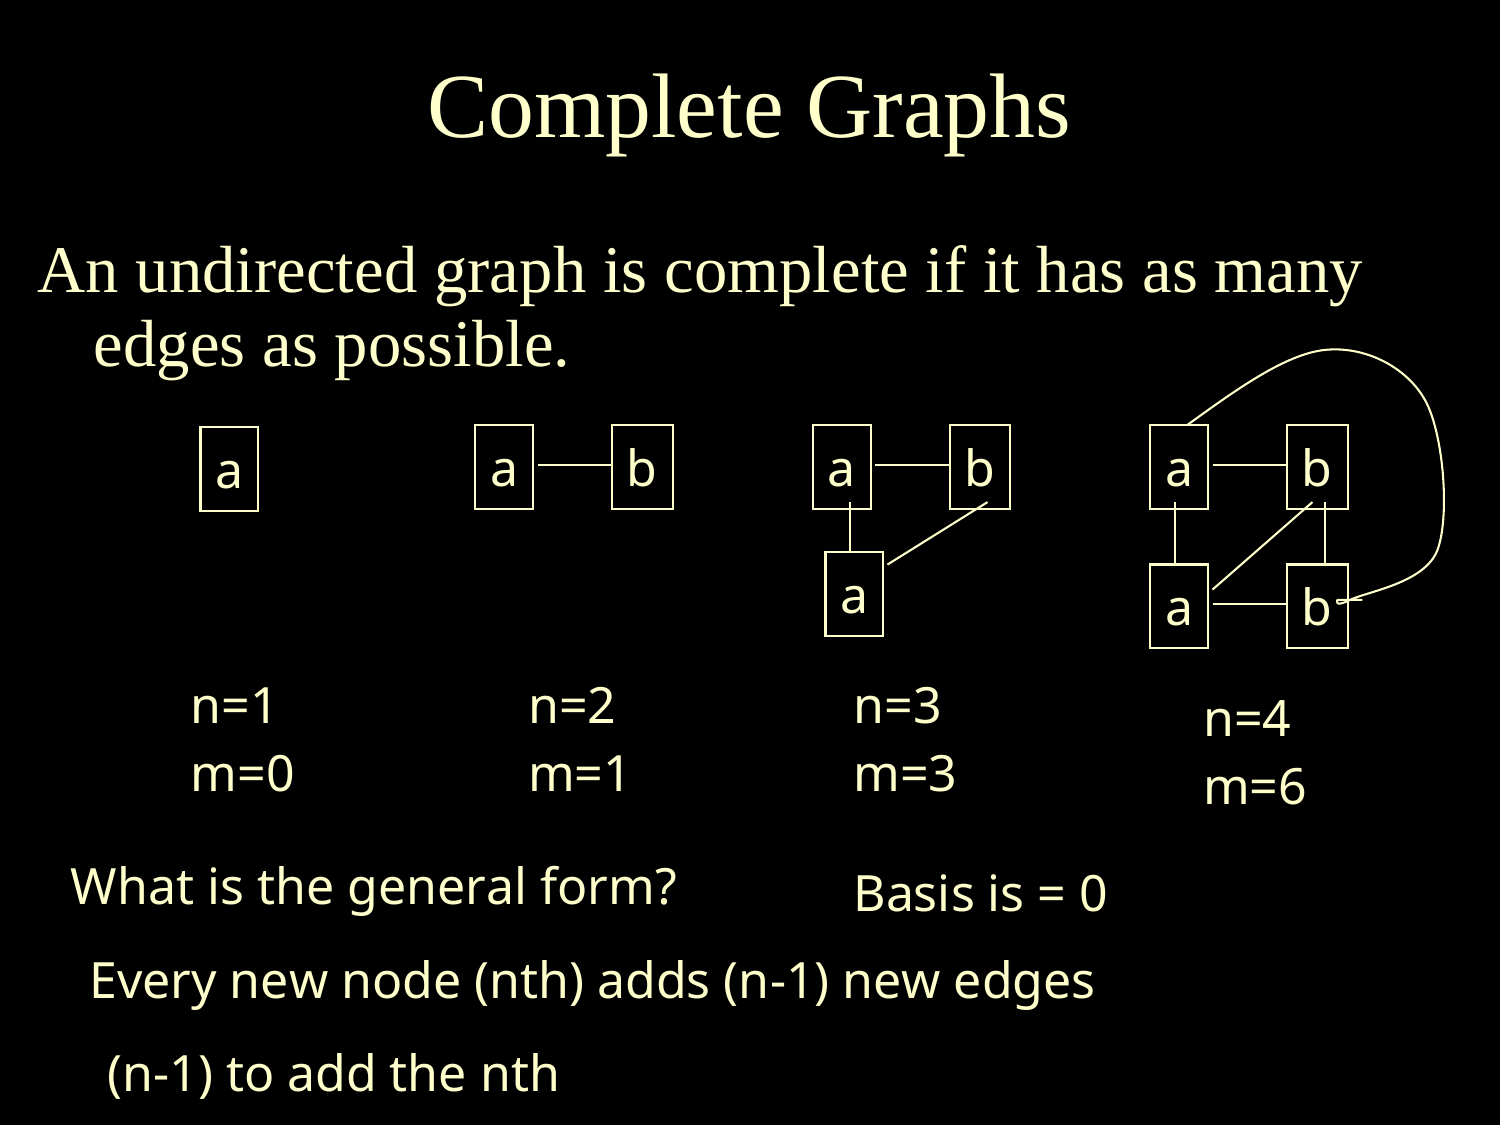

# Complete Graphs
An undirected graph is complete if it has as many edges as possible.
a
b
a
b
n=4
m=6
a
b
n=2
m=1
a
b
a
n=3
m=3
a
n=1
m=0
What is the general form?
Basis is = 0
Every new node (nth) adds (n-1) new edges
(n-1) to add the nth